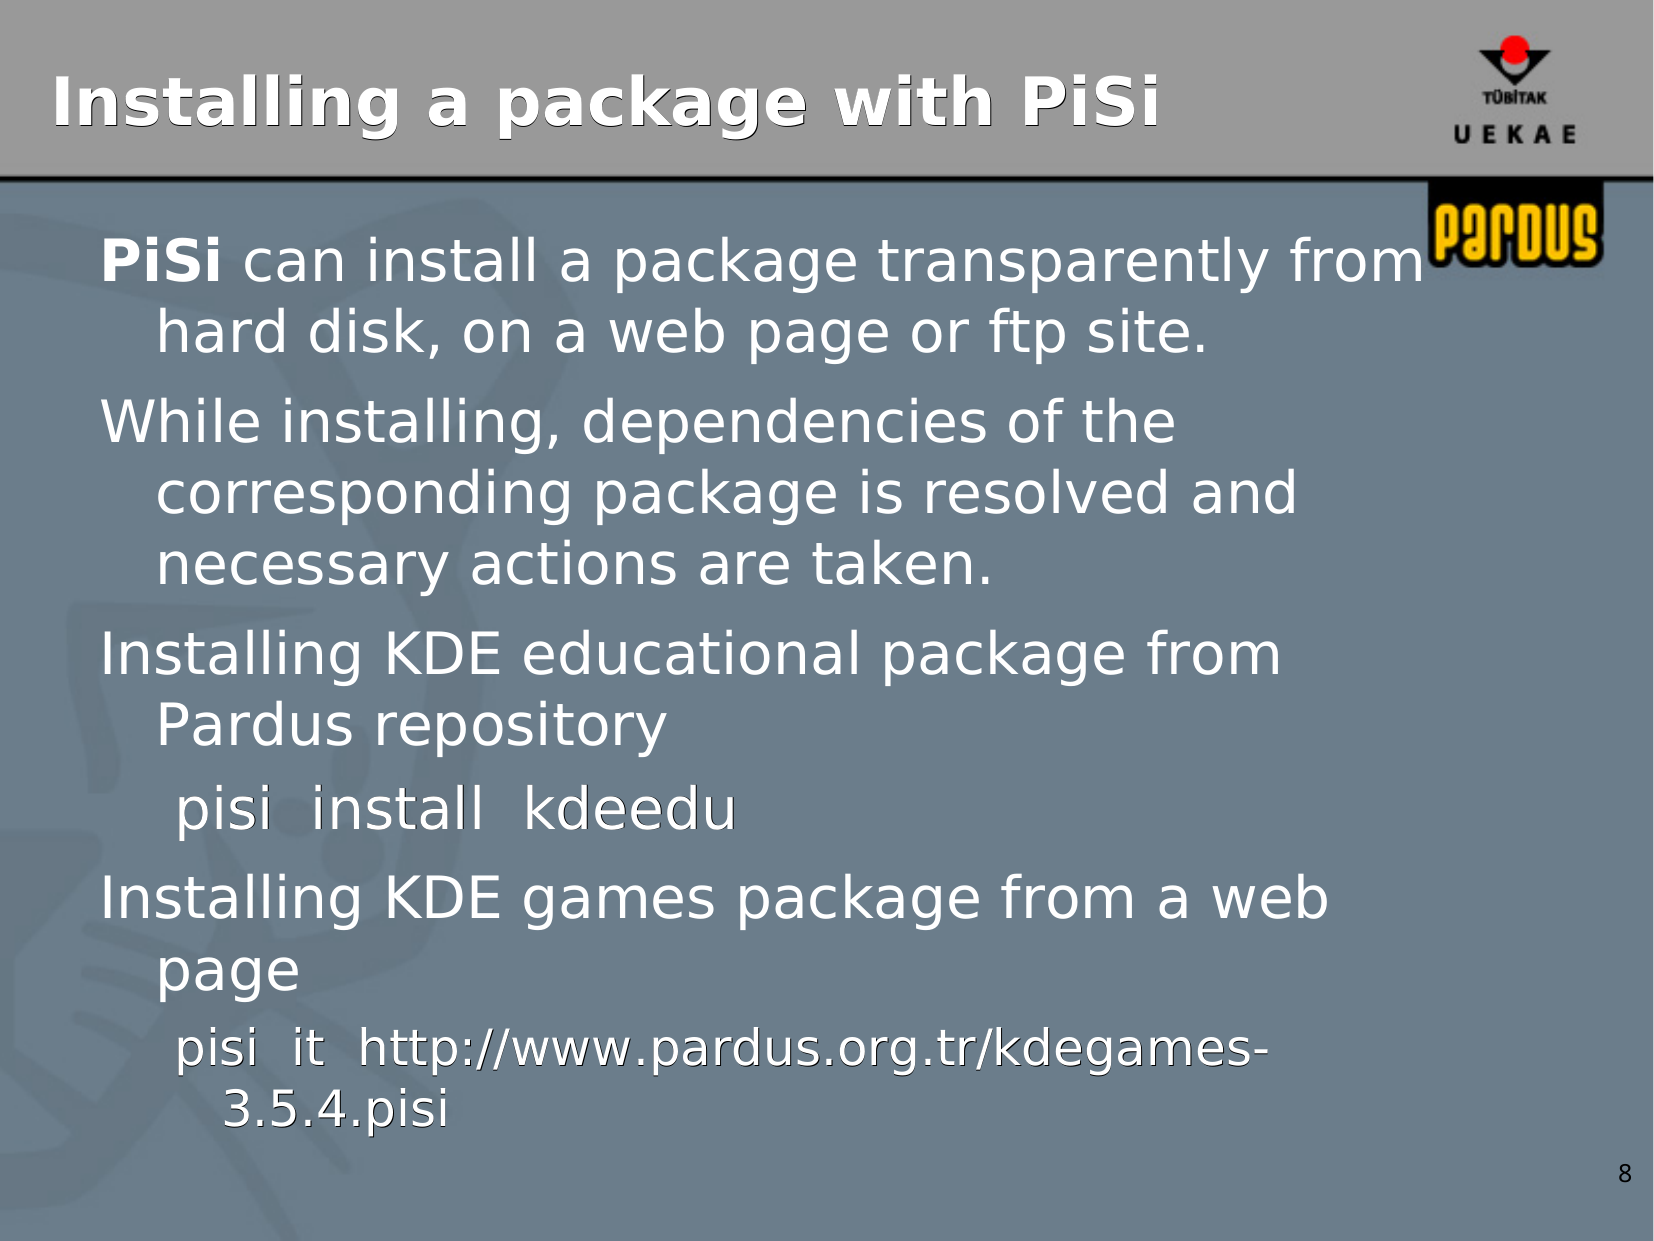

# Installing a package with PiSi
PiSi can install a package transparently from hard disk, on a web page or ftp site.
While installing, dependencies of the corresponding package is resolved and necessary actions are taken.
Installing KDE educational package from Pardus repository
pisi install kdeedu
Installing KDE games package from a web page
pisi it http://www.pardus.org.tr/kdegames-3.5.4.pisi